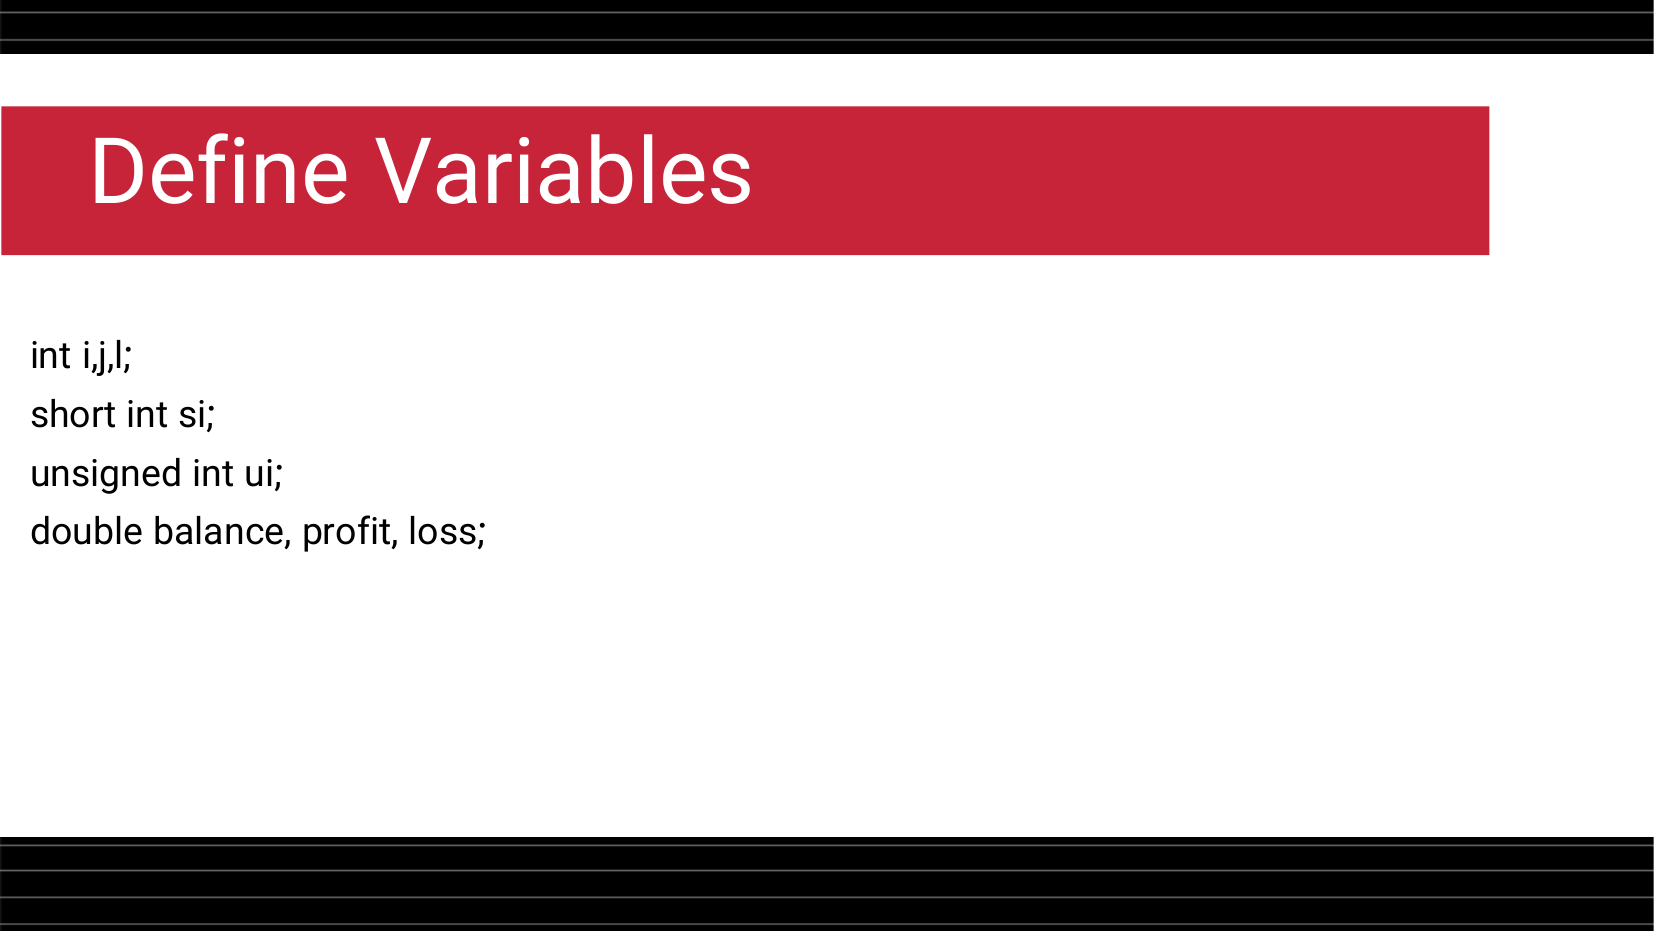

Define Variables
# int i,j,l;
short int si;
unsigned int ui;
double balance, profit, loss;